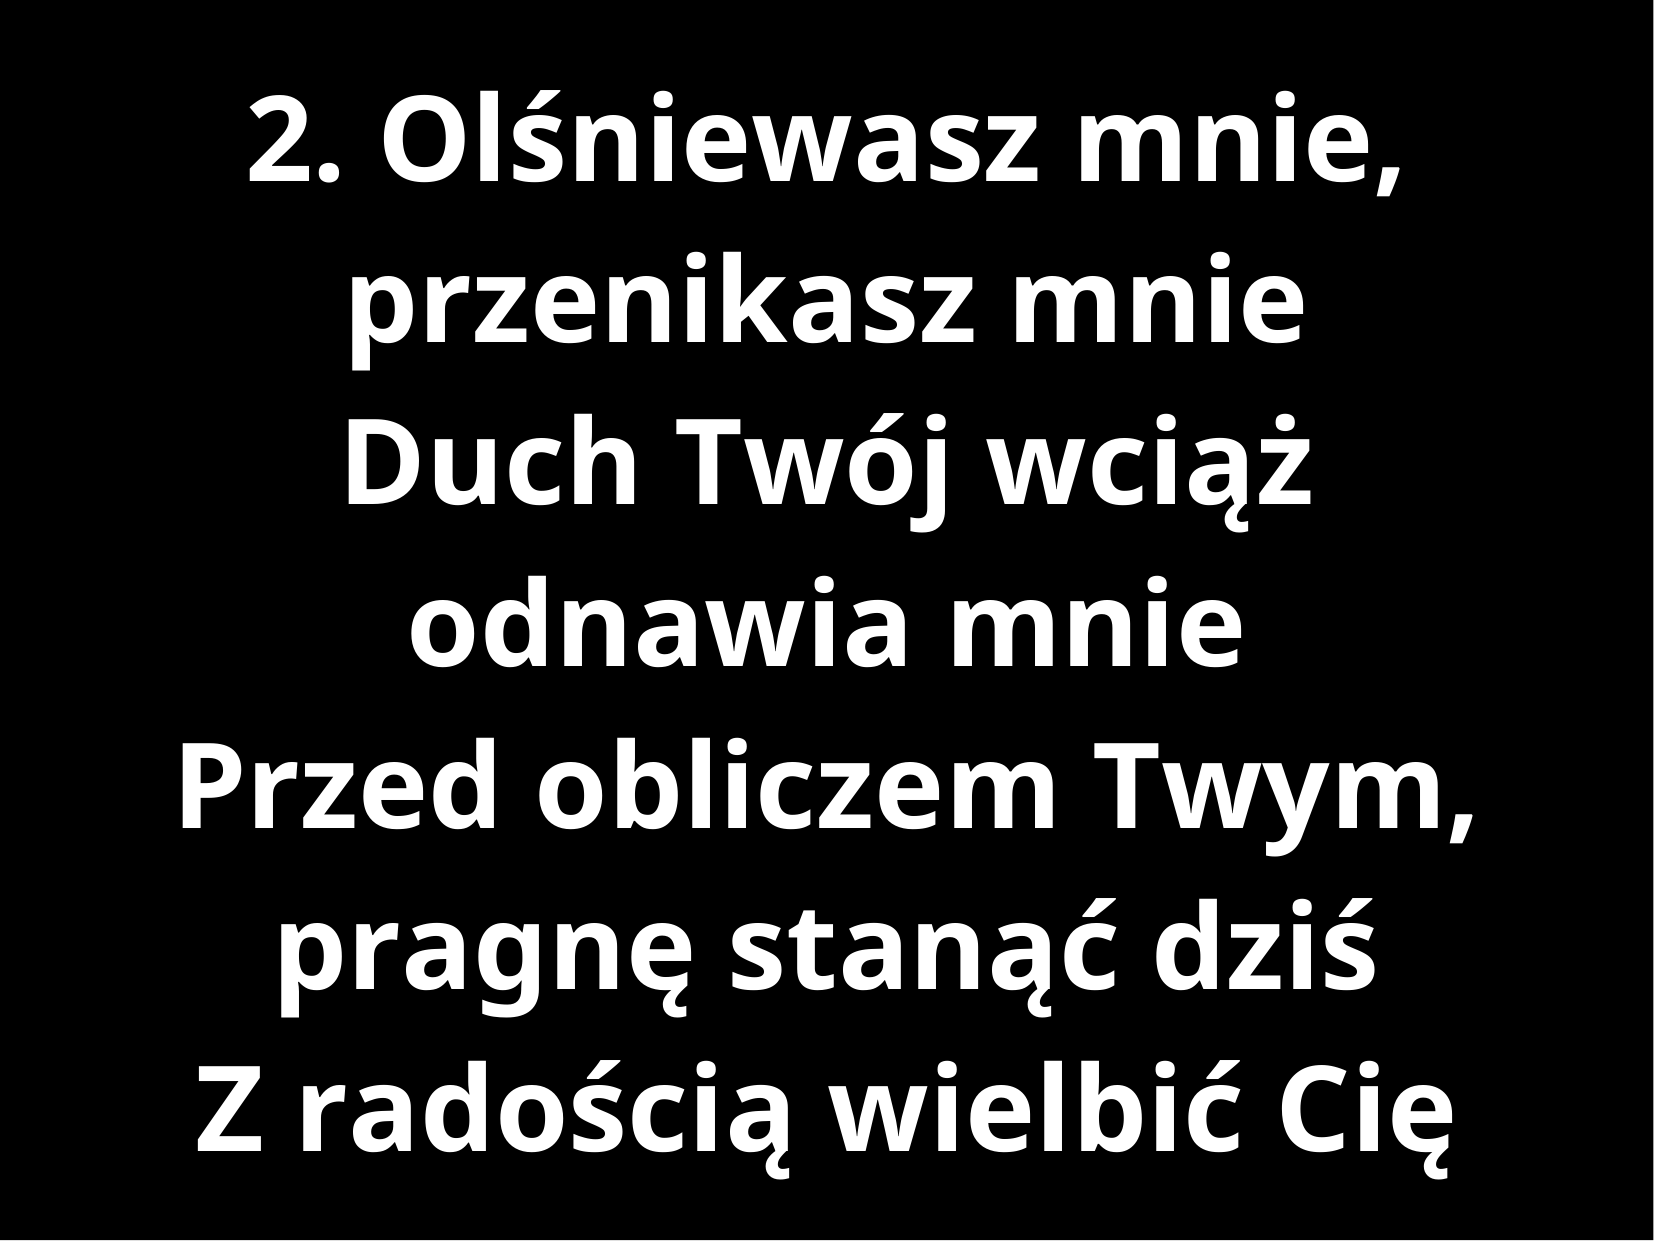

# 2. Olśniewasz mnie, przenikasz mnie Duch Twój wciąż odnawia mnie Przed obliczem Twym, pragnę stanąć dziś Z radością wielbić Cię